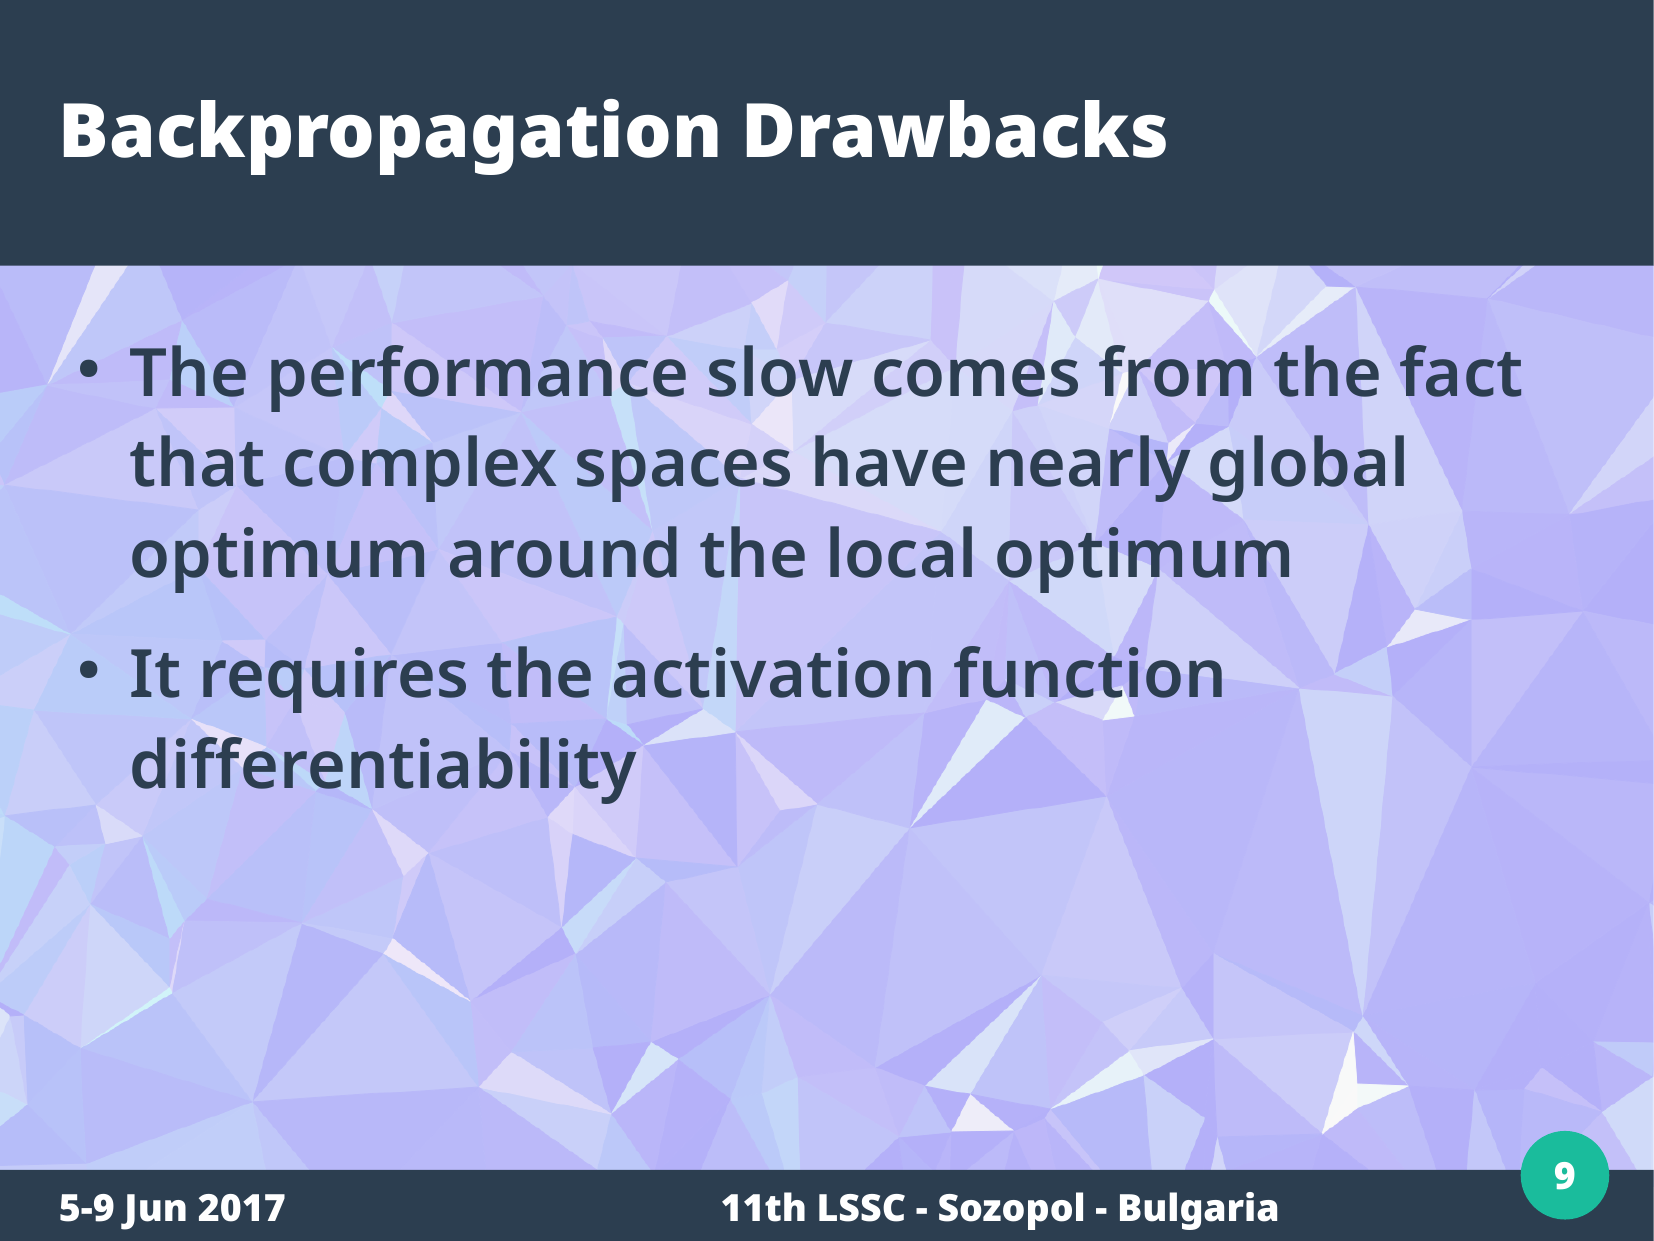

# Backpropagation Drawbacks
The performance slow comes from the fact that complex spaces have nearly global optimum around the local optimum
It requires the activation function differentiability
9
5-9 Jun 2017
11th LSSC - Sozopol - Bulgaria